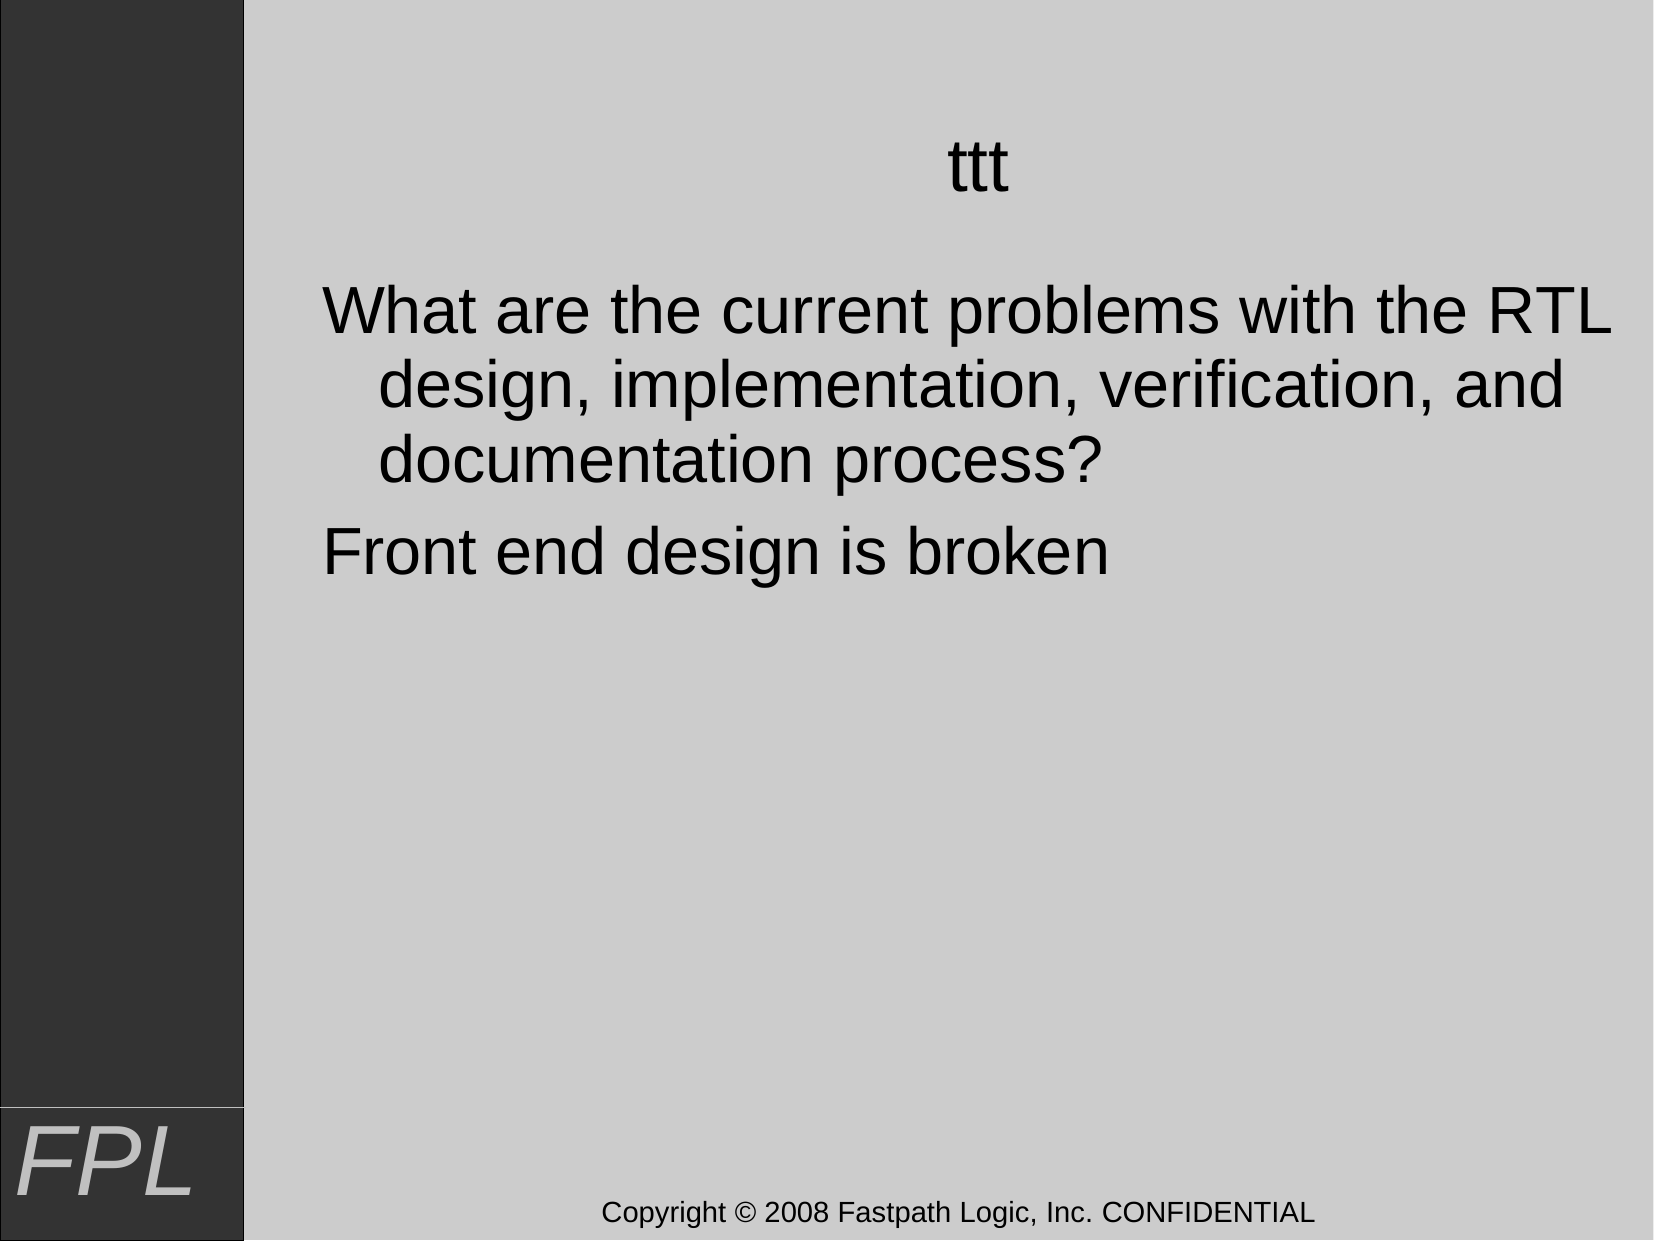

# ttt
What are the current problems with the RTL design, implementation, verification, and documentation process?
Front end design is broken